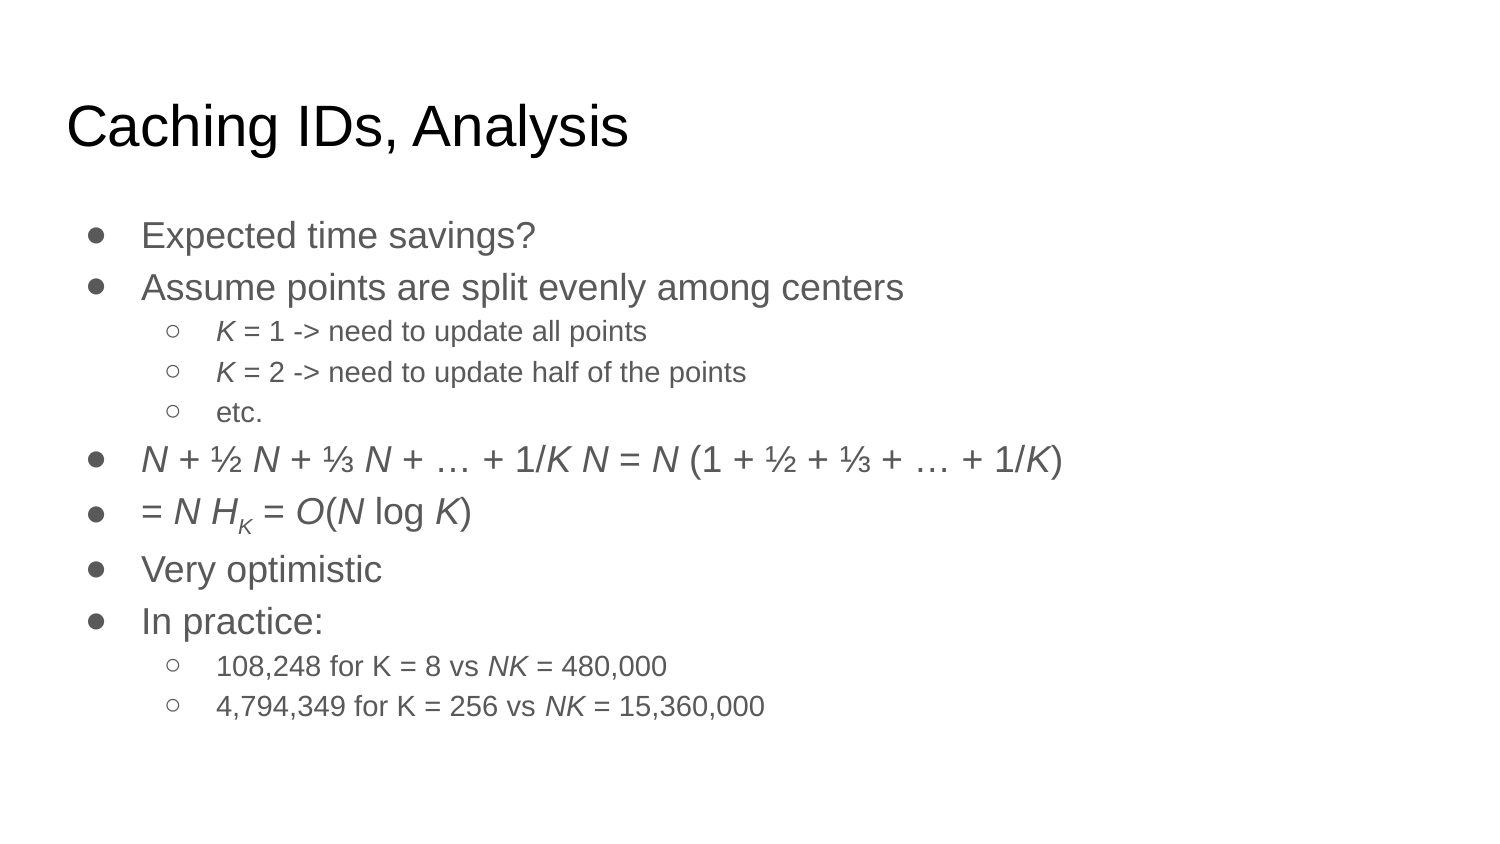

# Caching IDs, Analysis
Expected time savings?
Assume points are split evenly among centers
K = 1 -> need to update all points
K = 2 -> need to update half of the points
etc.
N + ½ N + ⅓ N + … + 1/K N = N (1 + ½ + ⅓ + … + 1/K)
= N HK = O(N log K)
Very optimistic
In practice:
108,248 for K = 8 vs NK = 480,000
4,794,349 for K = 256 vs NK = 15,360,000